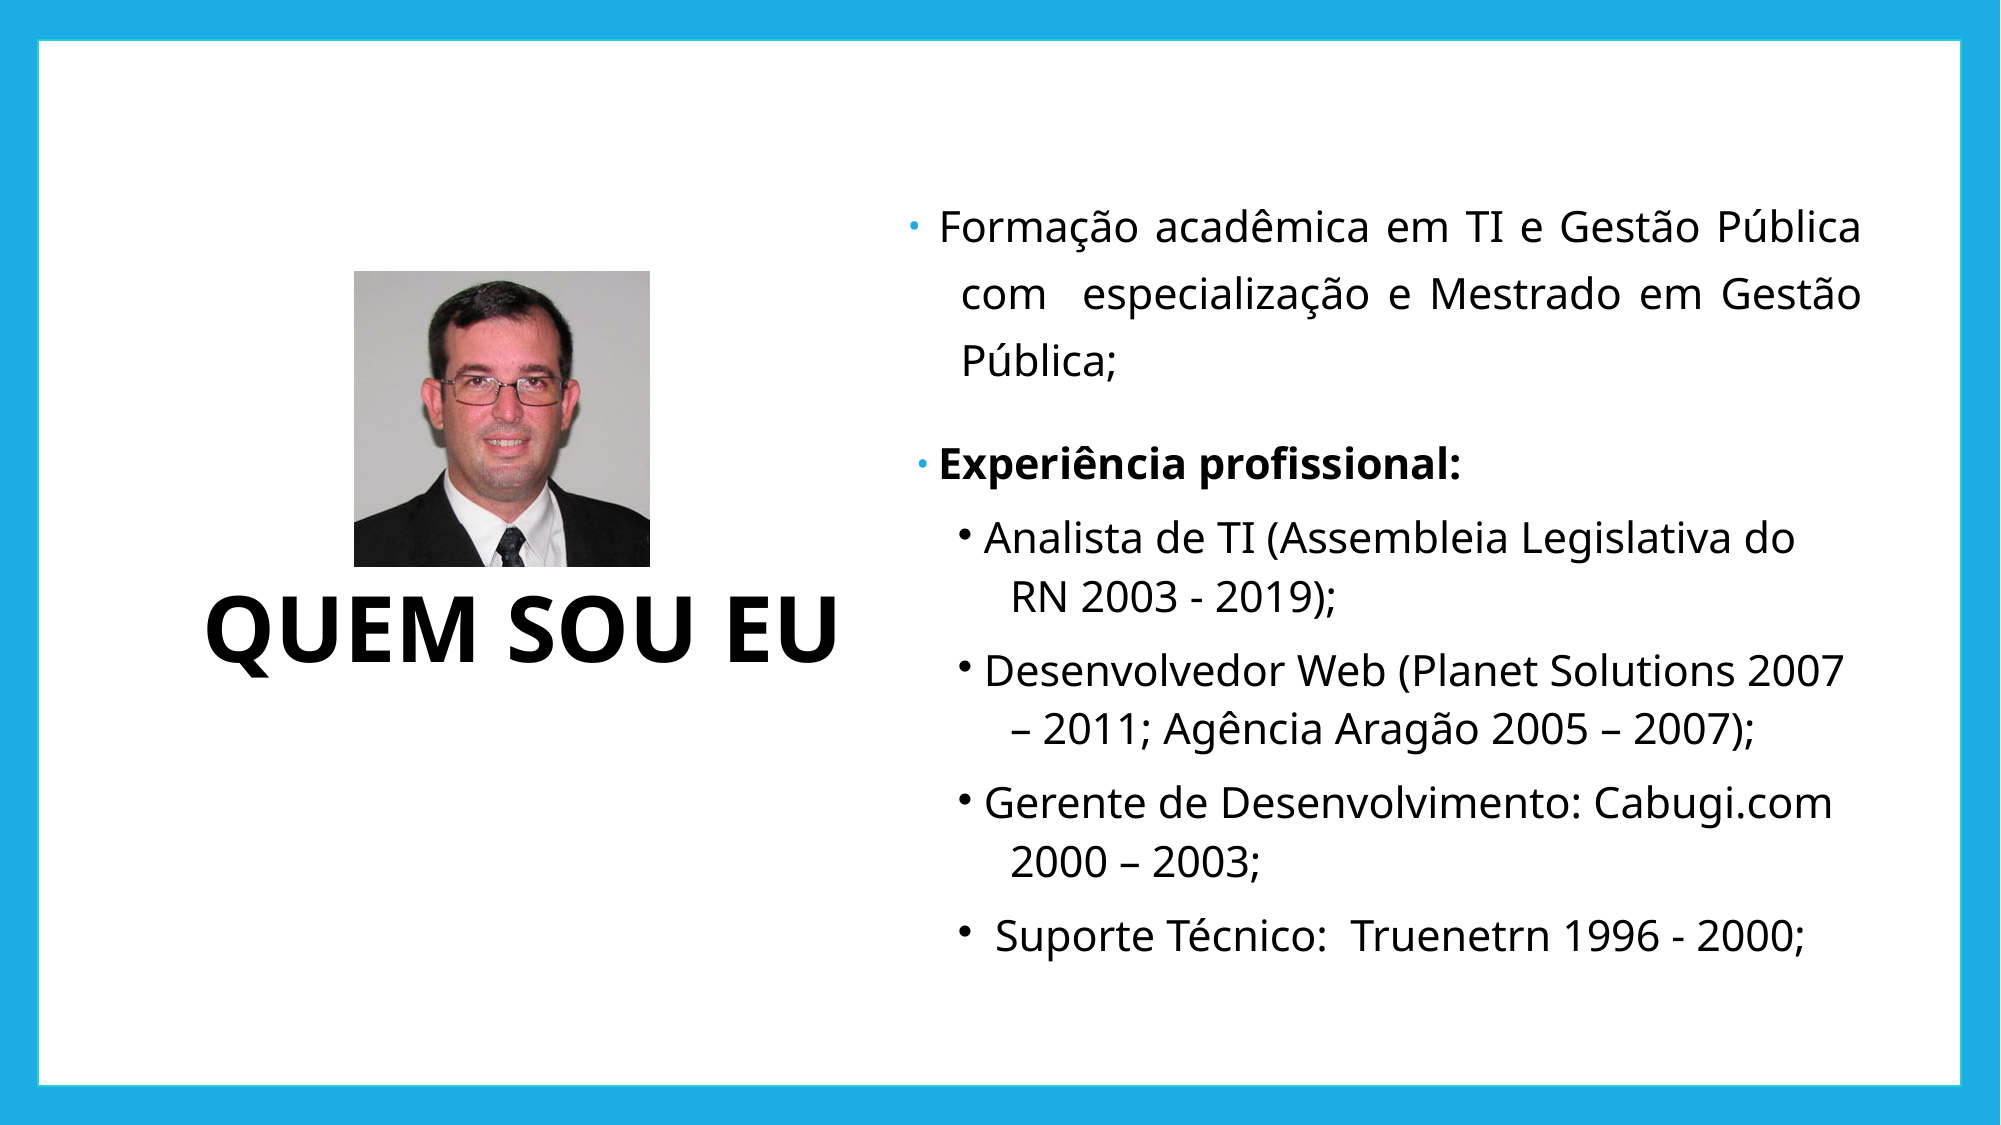

Quem sou eu
Formação acadêmica em TI e Gestão Pública com especialização e Mestrado em Gestão Pública;
Experiência profissional:
Analista de TI (Assembleia Legislativa do RN 2003 - 2019);
Desenvolvedor Web (Planet Solutions 2007 – 2011; Agência Aragão 2005 – 2007);
Gerente de Desenvolvimento: Cabugi.com 2000 – 2003;
 Suporte Técnico: Truenetrn 1996 - 2000;